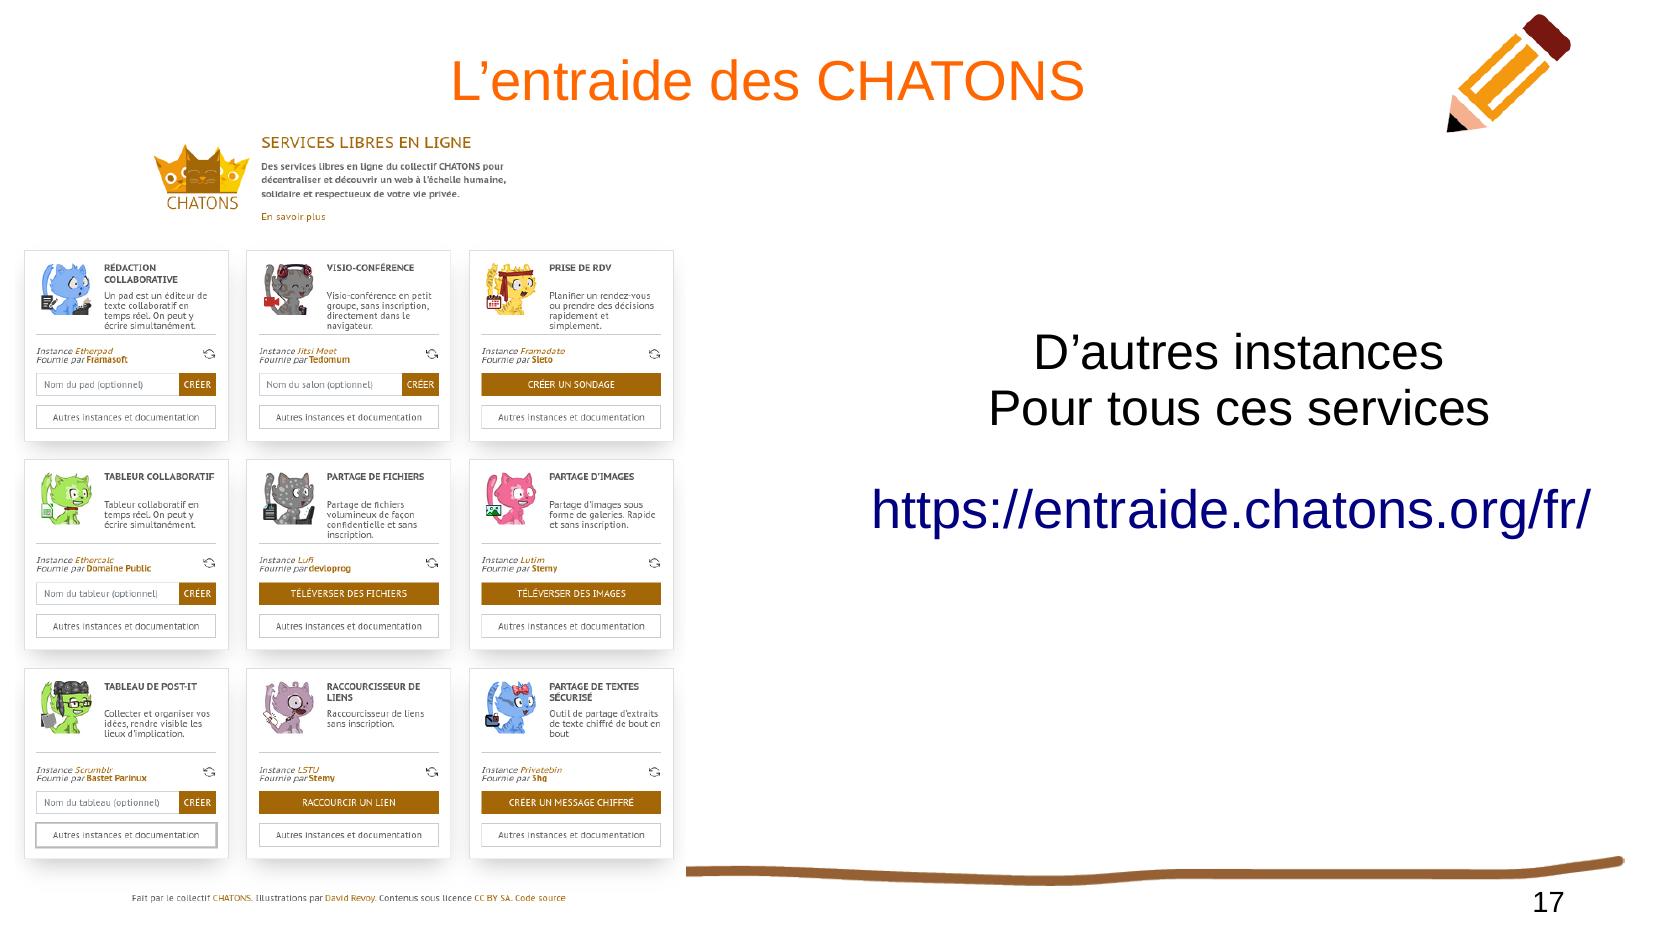

# L’entraide des CHATONS
D’autres instances
Pour tous ces services
https://entraide.chatons.org/fr/
17